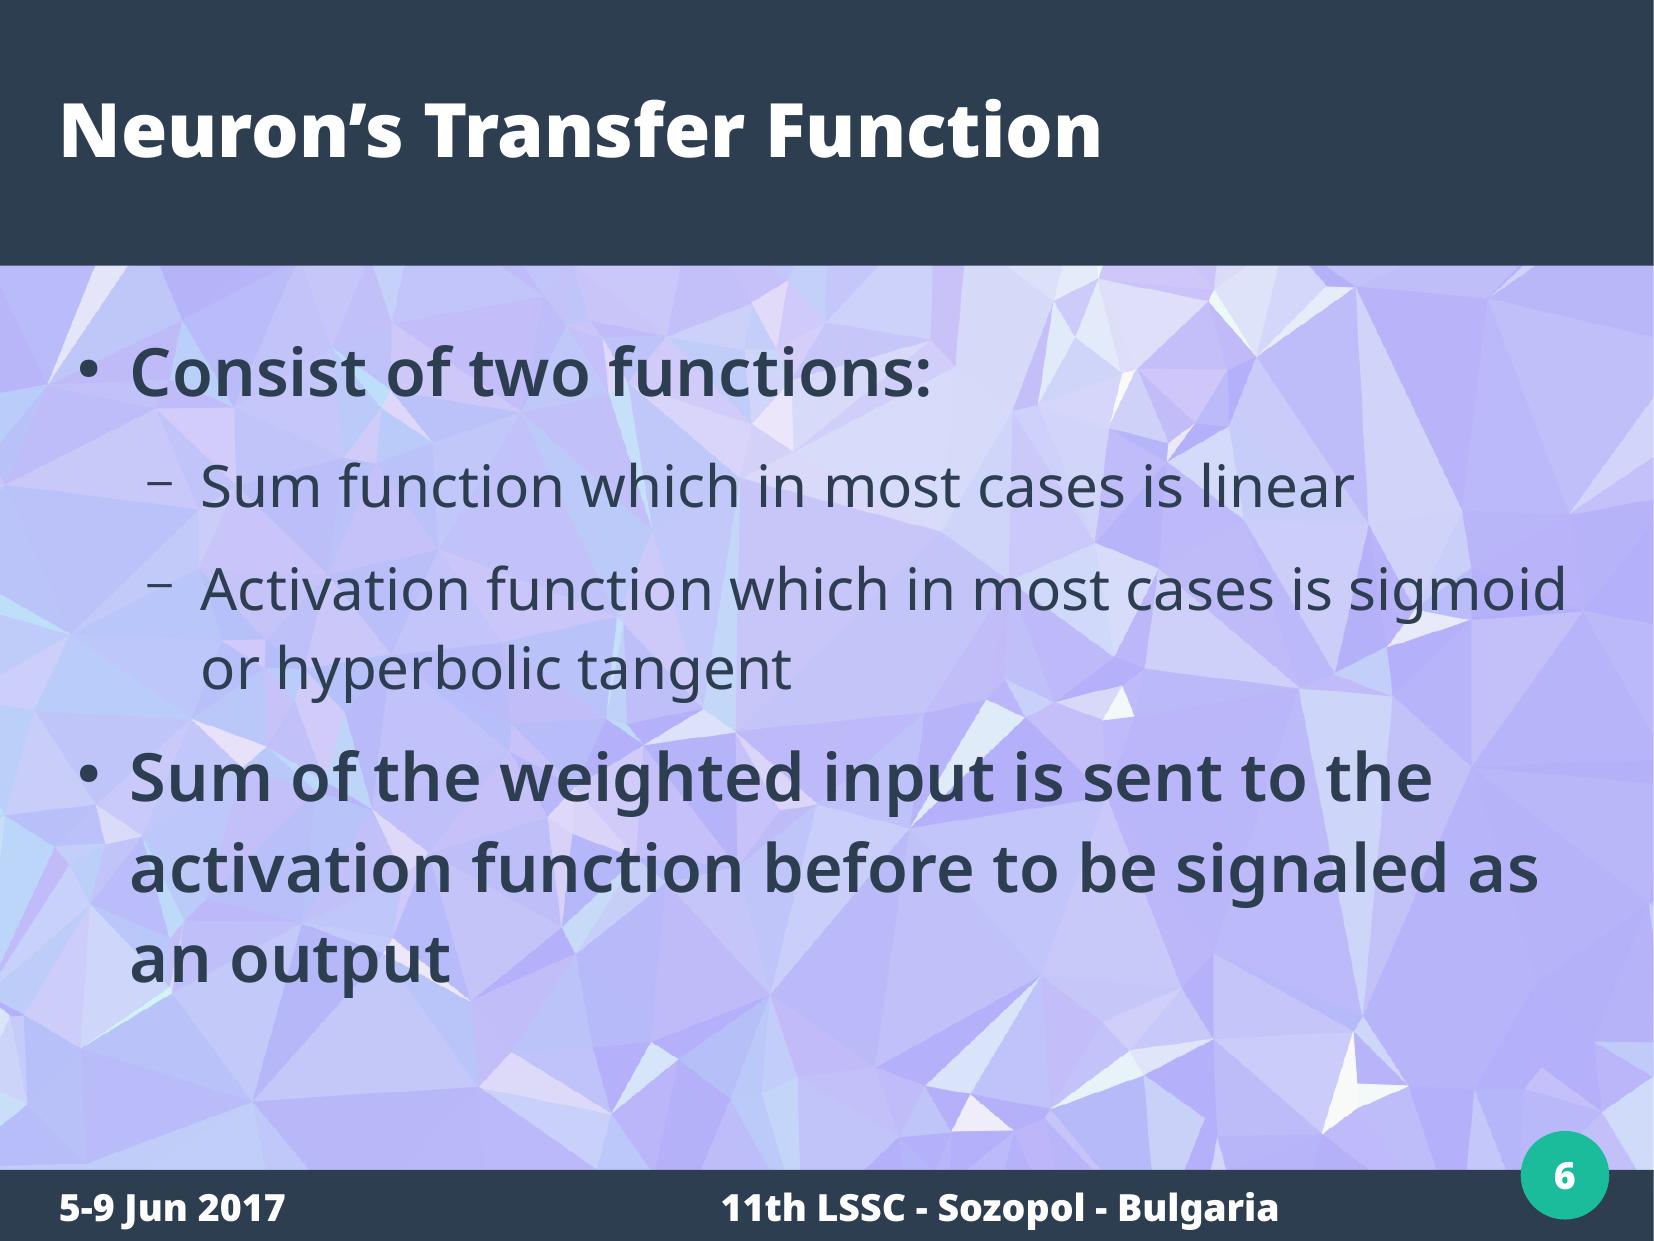

# Neuron’s Transfer Function
Consist of two functions:
Sum function which in most cases is linear
Activation function which in most cases is sigmoid or hyperbolic tangent
Sum of the weighted input is sent to the activation function before to be signaled as an output
6
5-9 Jun 2017
11th LSSC - Sozopol - Bulgaria